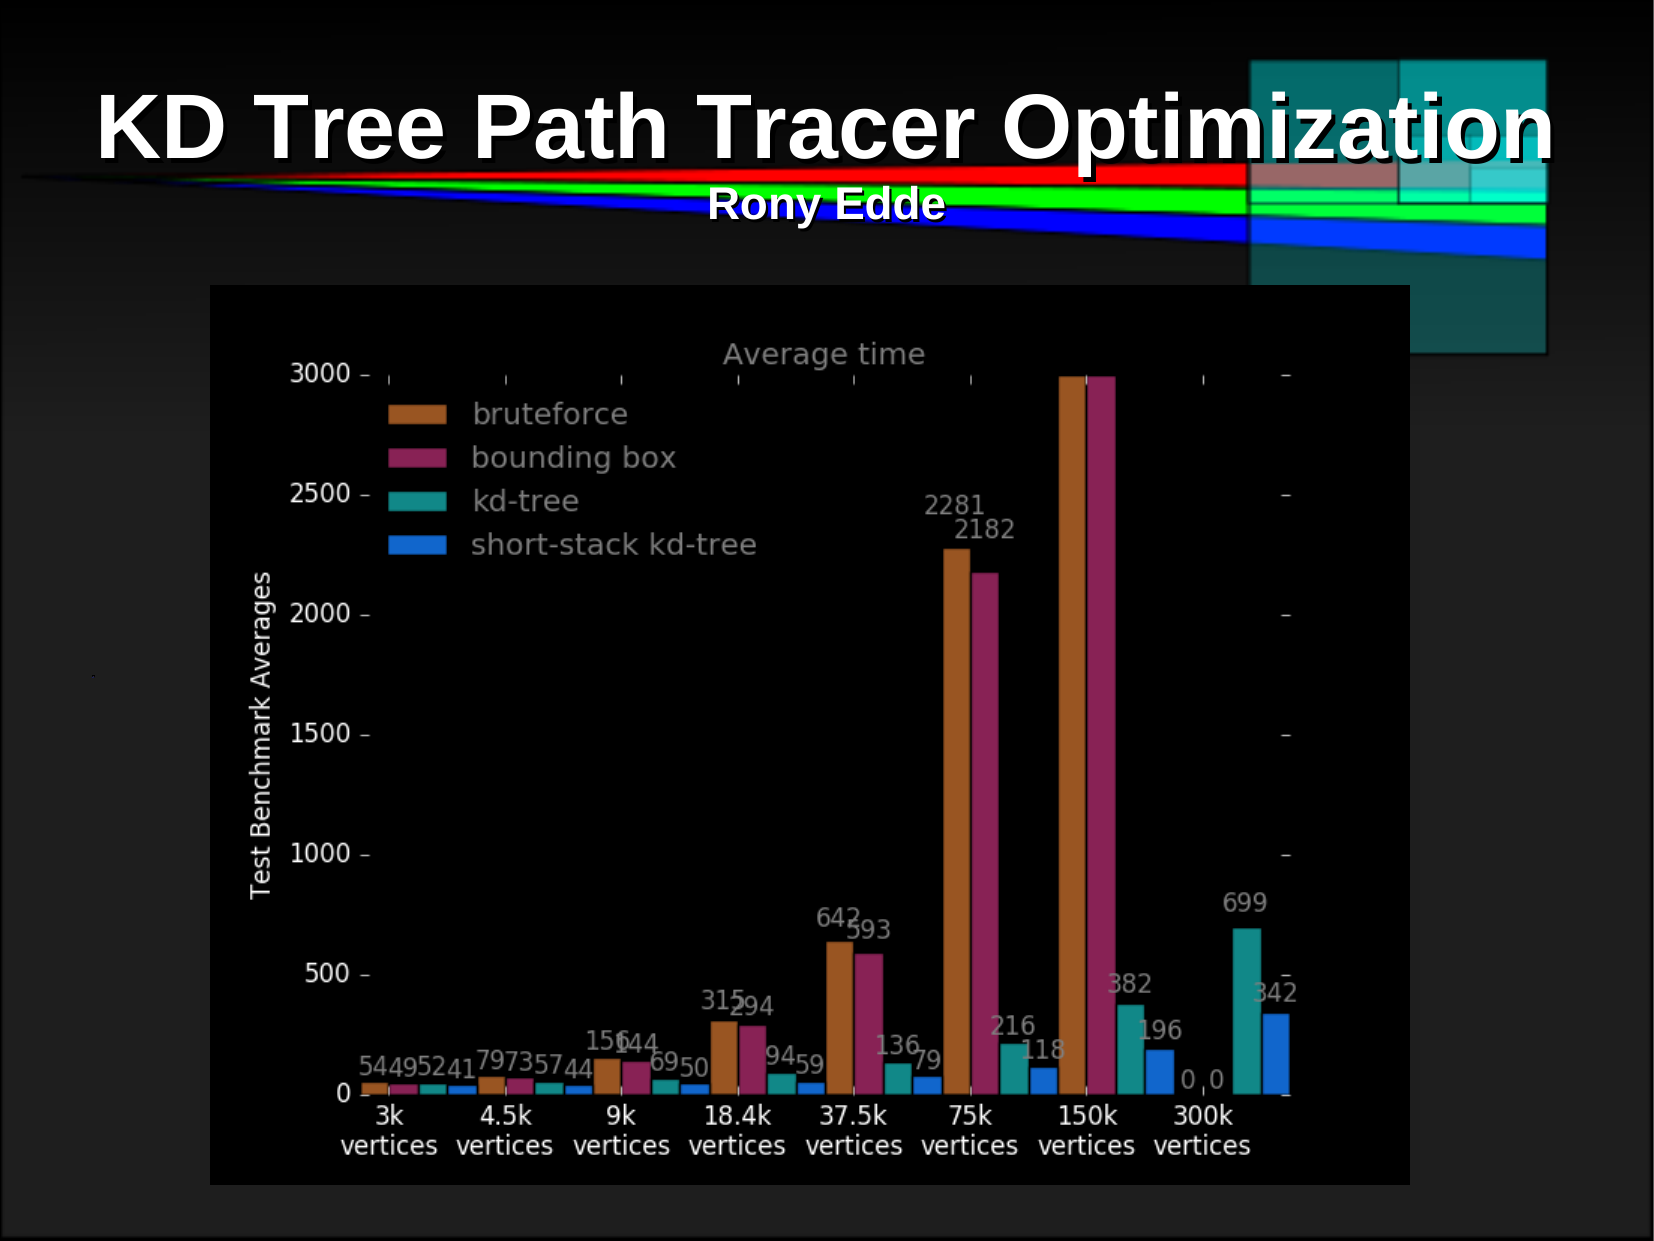

# KD Tree Path Tracer Optimization Rony Edde